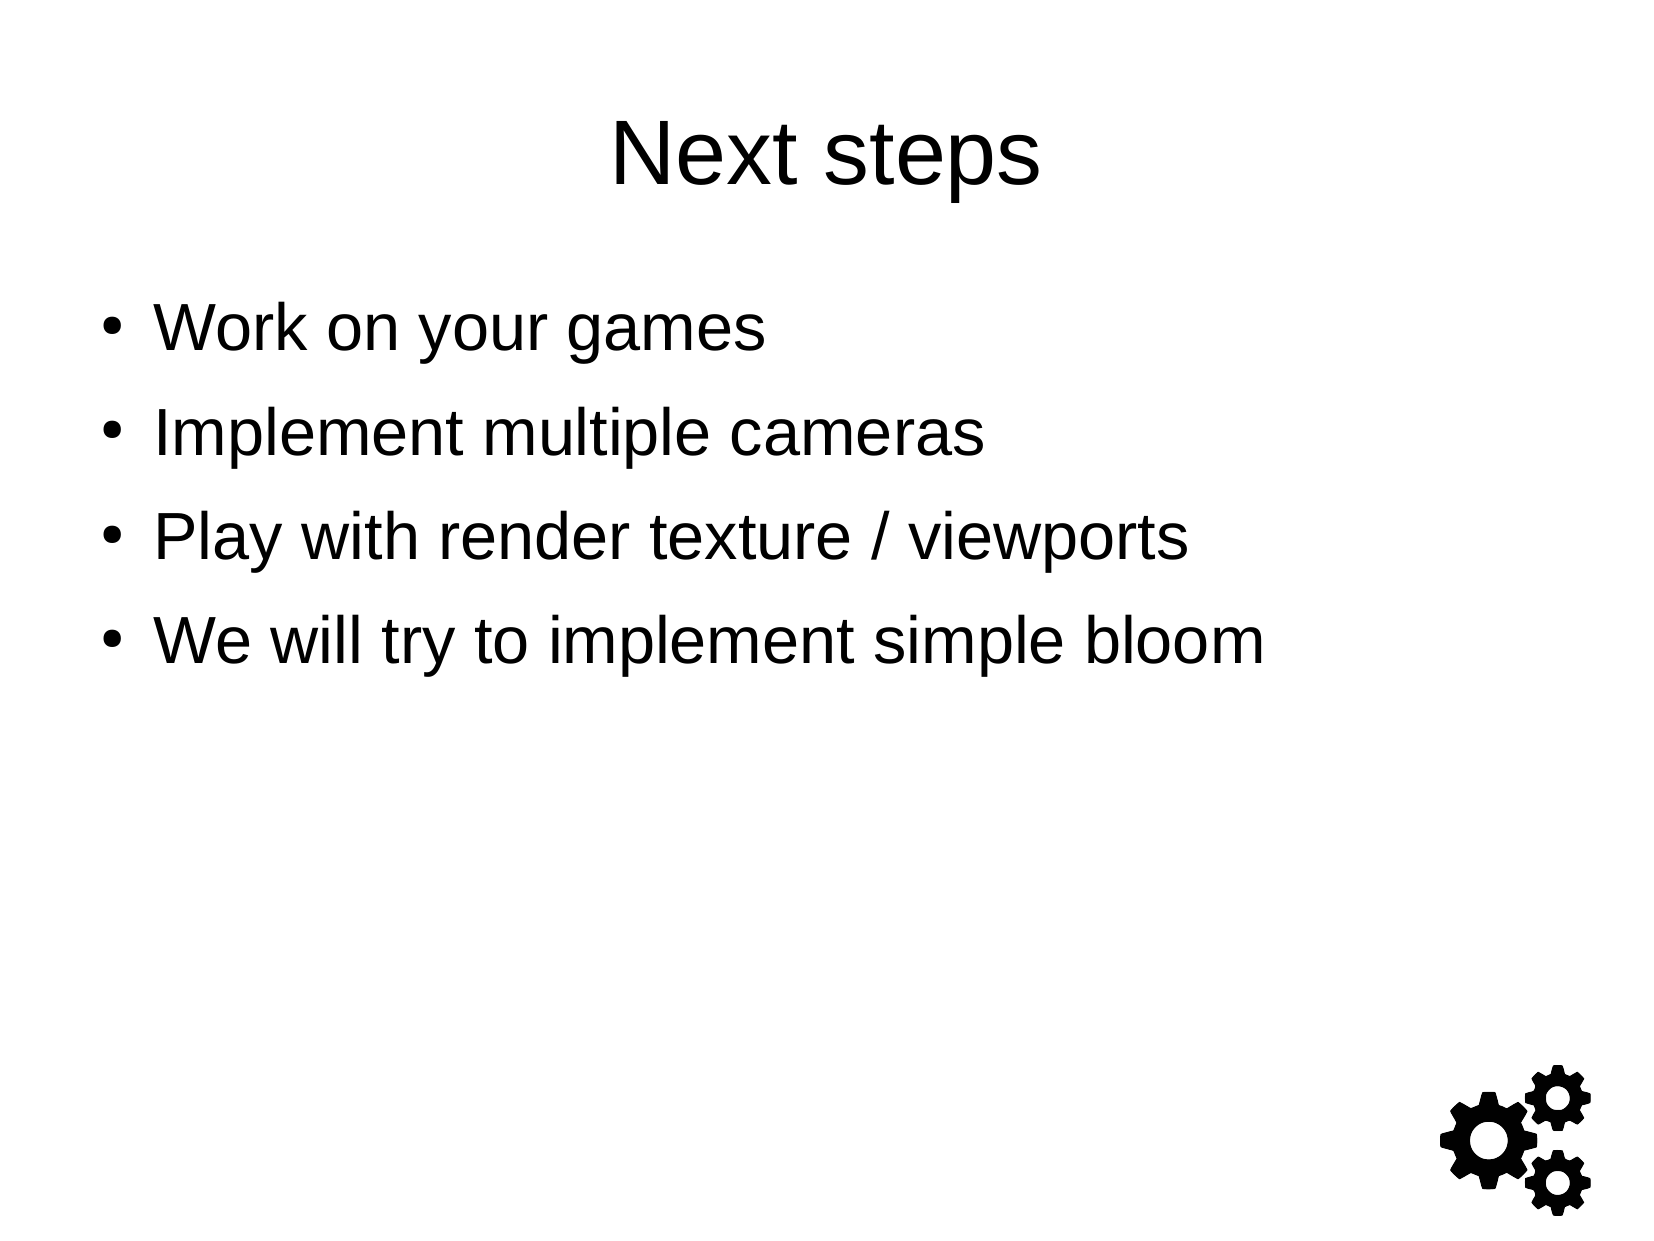

# Next steps
Work on your games
Implement multiple cameras
Play with render texture / viewports
We will try to implement simple bloom